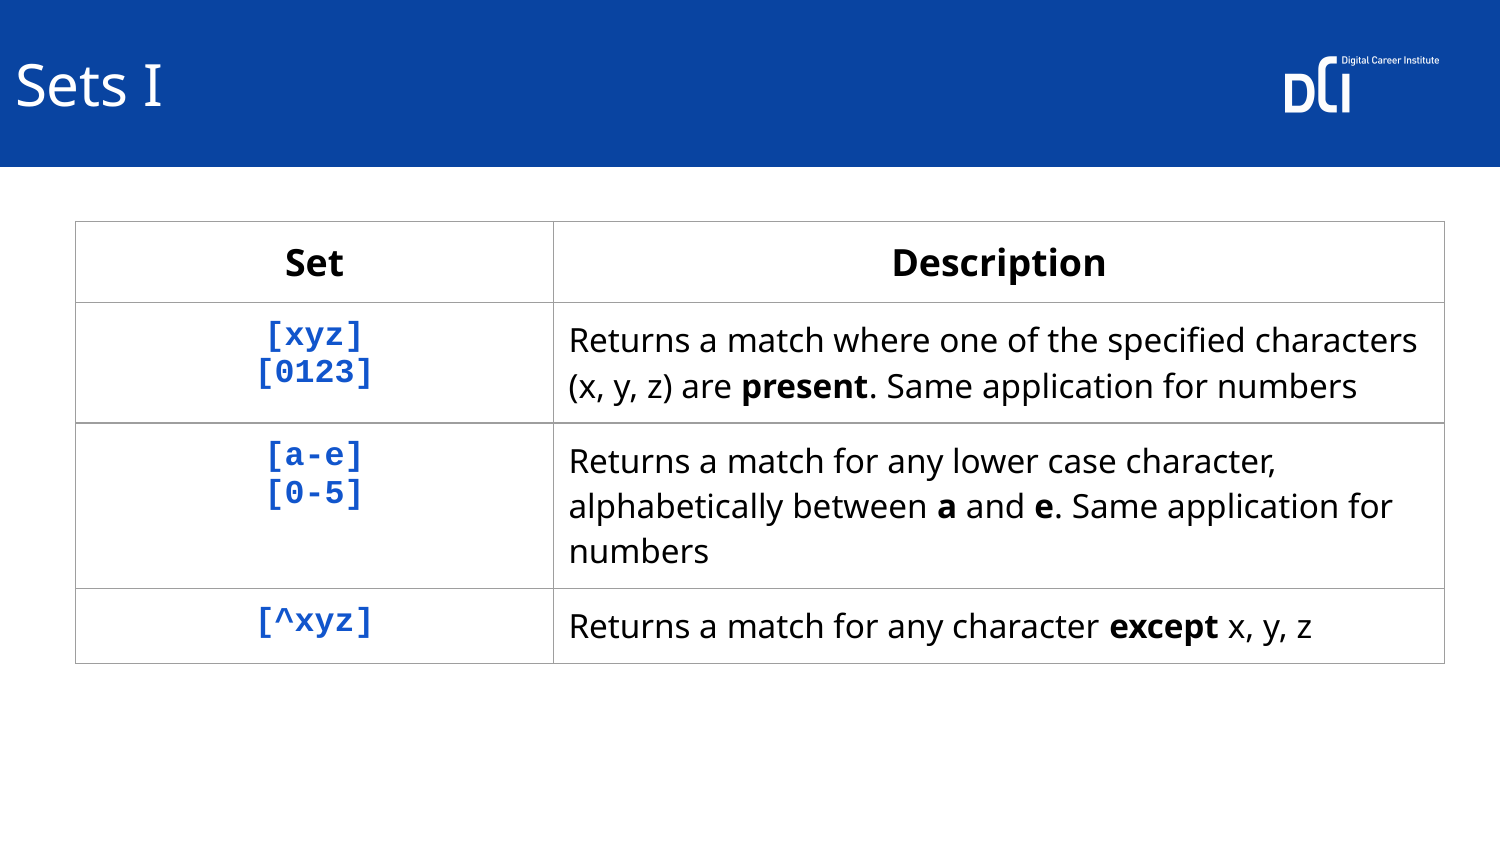

# Sets I
| Set | Description |
| --- | --- |
| [xyz] [0123] | Returns a match where one of the specified characters (x, y, z) are present. Same application for numbers |
| [a-e] [0-5] | Returns a match for any lower case character, alphabetically between a and e. Same application for numbers |
| [^xyz] | Returns a match for any character except x, y, z |